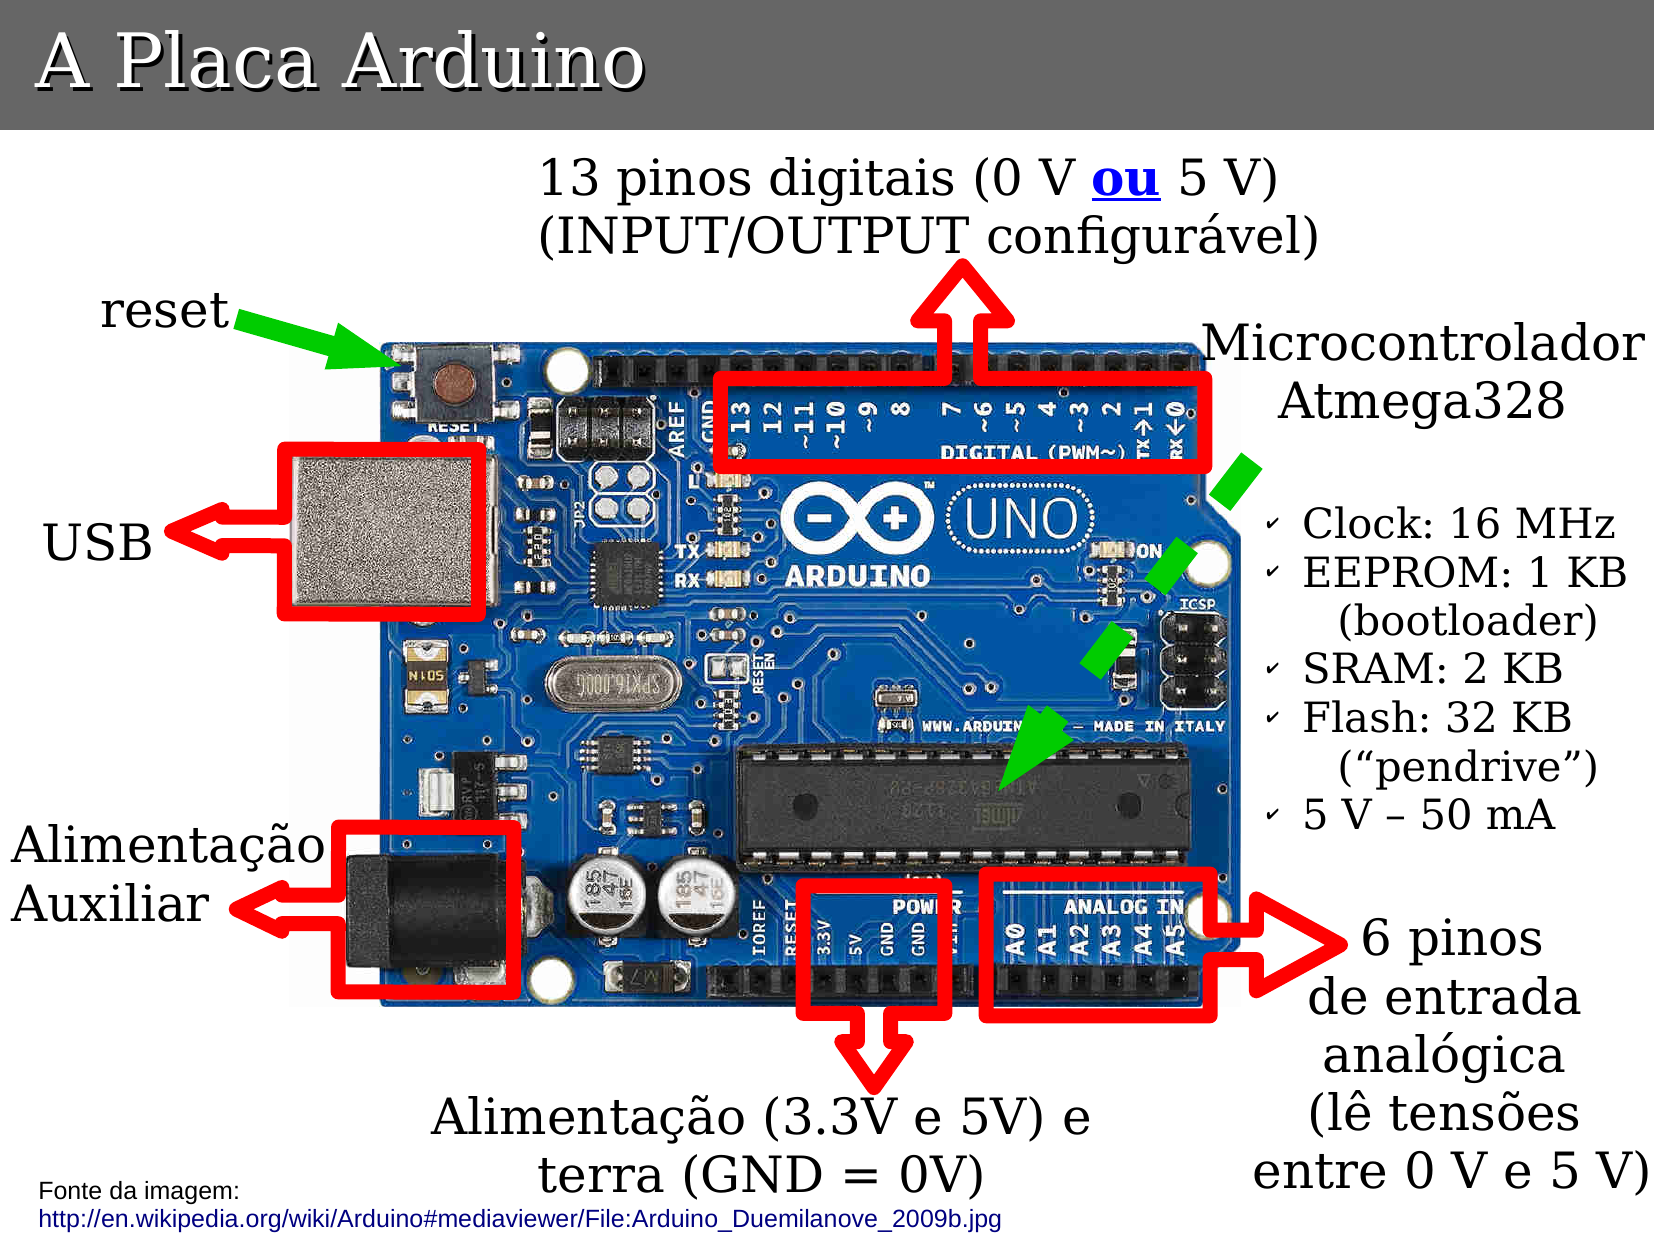

# A Placa Arduino
13 pinos digitais (0 V ou 5 V)
(INPUT/OUTPUT configurável)
reset
Microcontrolador
Atmega328
Clock: 16 MHz
EEPROM: 1 KB
(bootloader)
SRAM: 2 KB
Flash: 32 KB
(“pendrive”)
5 V – 50 mA
USB
Alimentação
Auxiliar
6 pinos
de entrada
analógica
(lê tensões
entre 0 V e 5 V)
Alimentação (3.3V e 5V) e terra (GND = 0V)
Fonte da imagem:
http://en.wikipedia.org/wiki/Arduino#mediaviewer/File:Arduino_Duemilanove_2009b.jpg